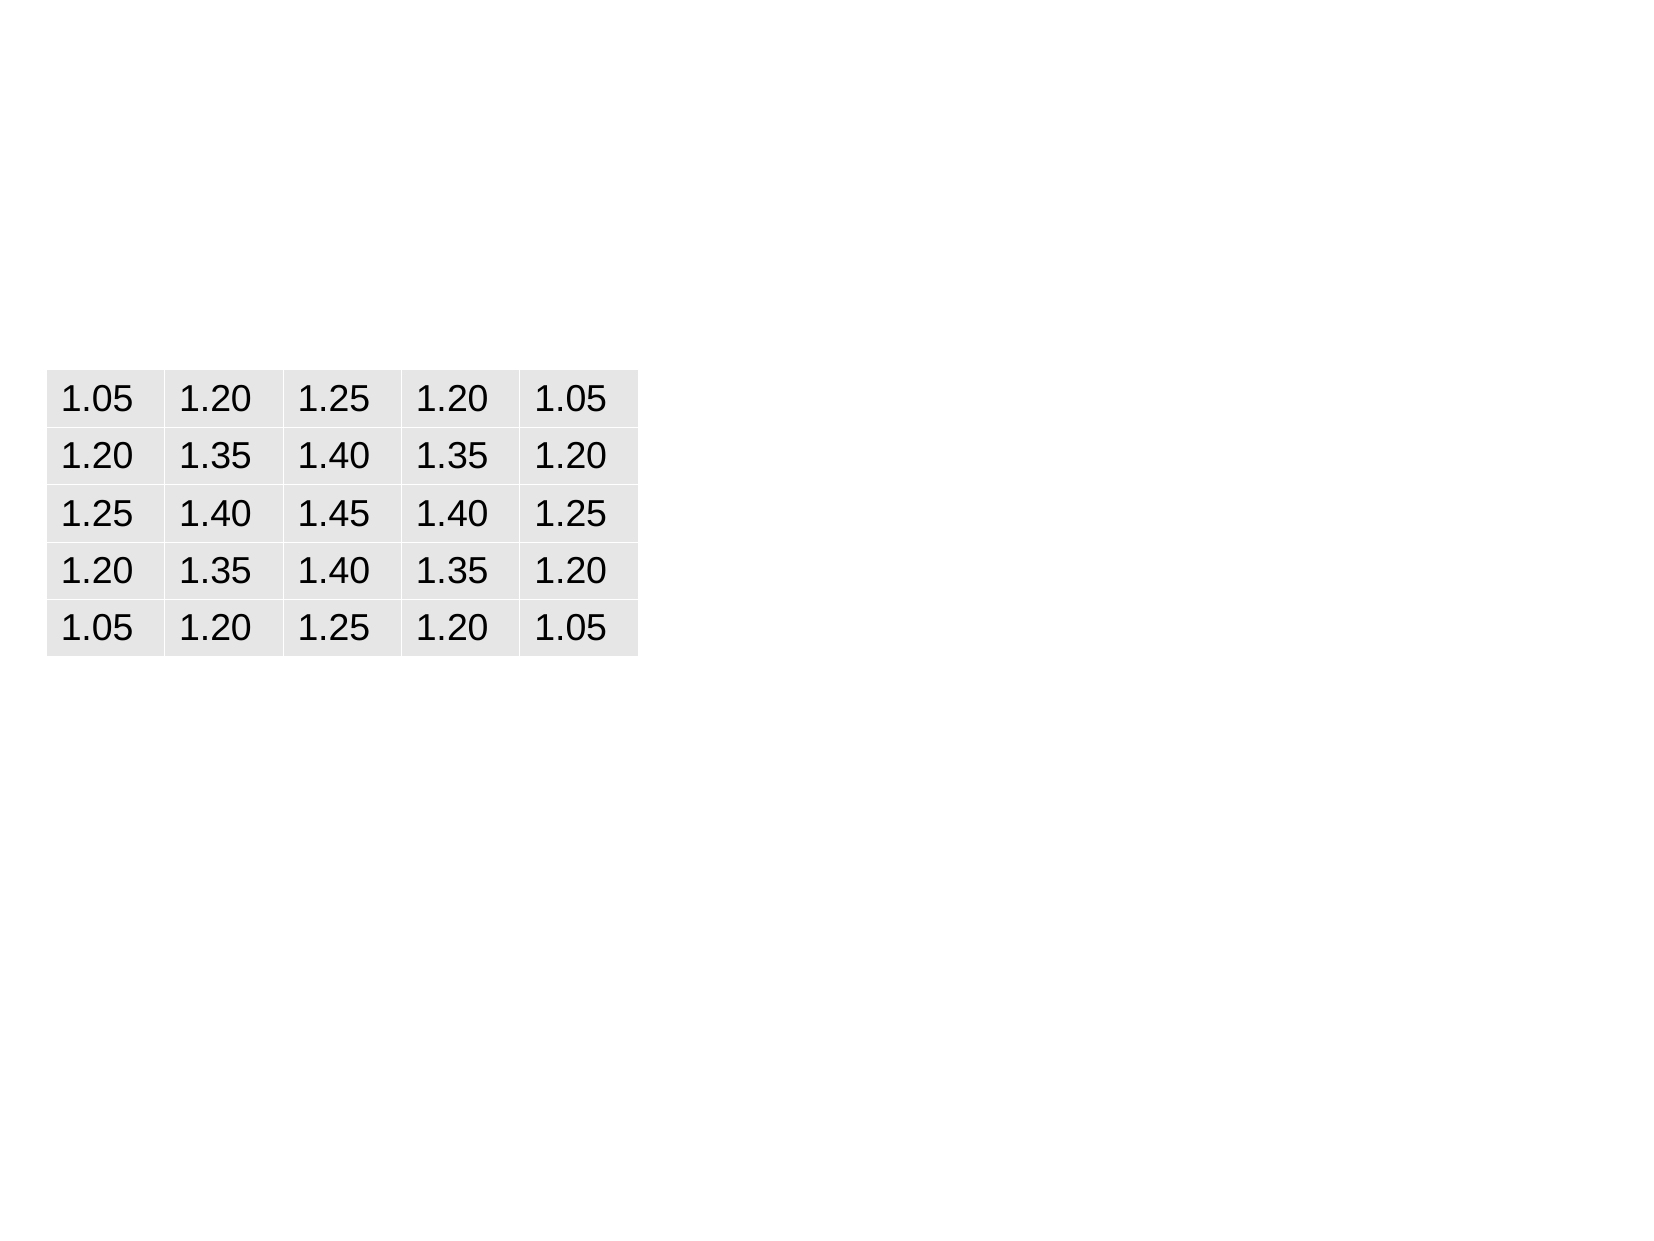

| 1.05 | 1.20 | 1.25 | 1.20 | 1.05 |
| --- | --- | --- | --- | --- |
| 1.20 | 1.35 | 1.40 | 1.35 | 1.20 |
| 1.25 | 1.40 | 1.45 | 1.40 | 1.25 |
| 1.20 | 1.35 | 1.40 | 1.35 | 1.20 |
| 1.05 | 1.20 | 1.25 | 1.20 | 1.05 |